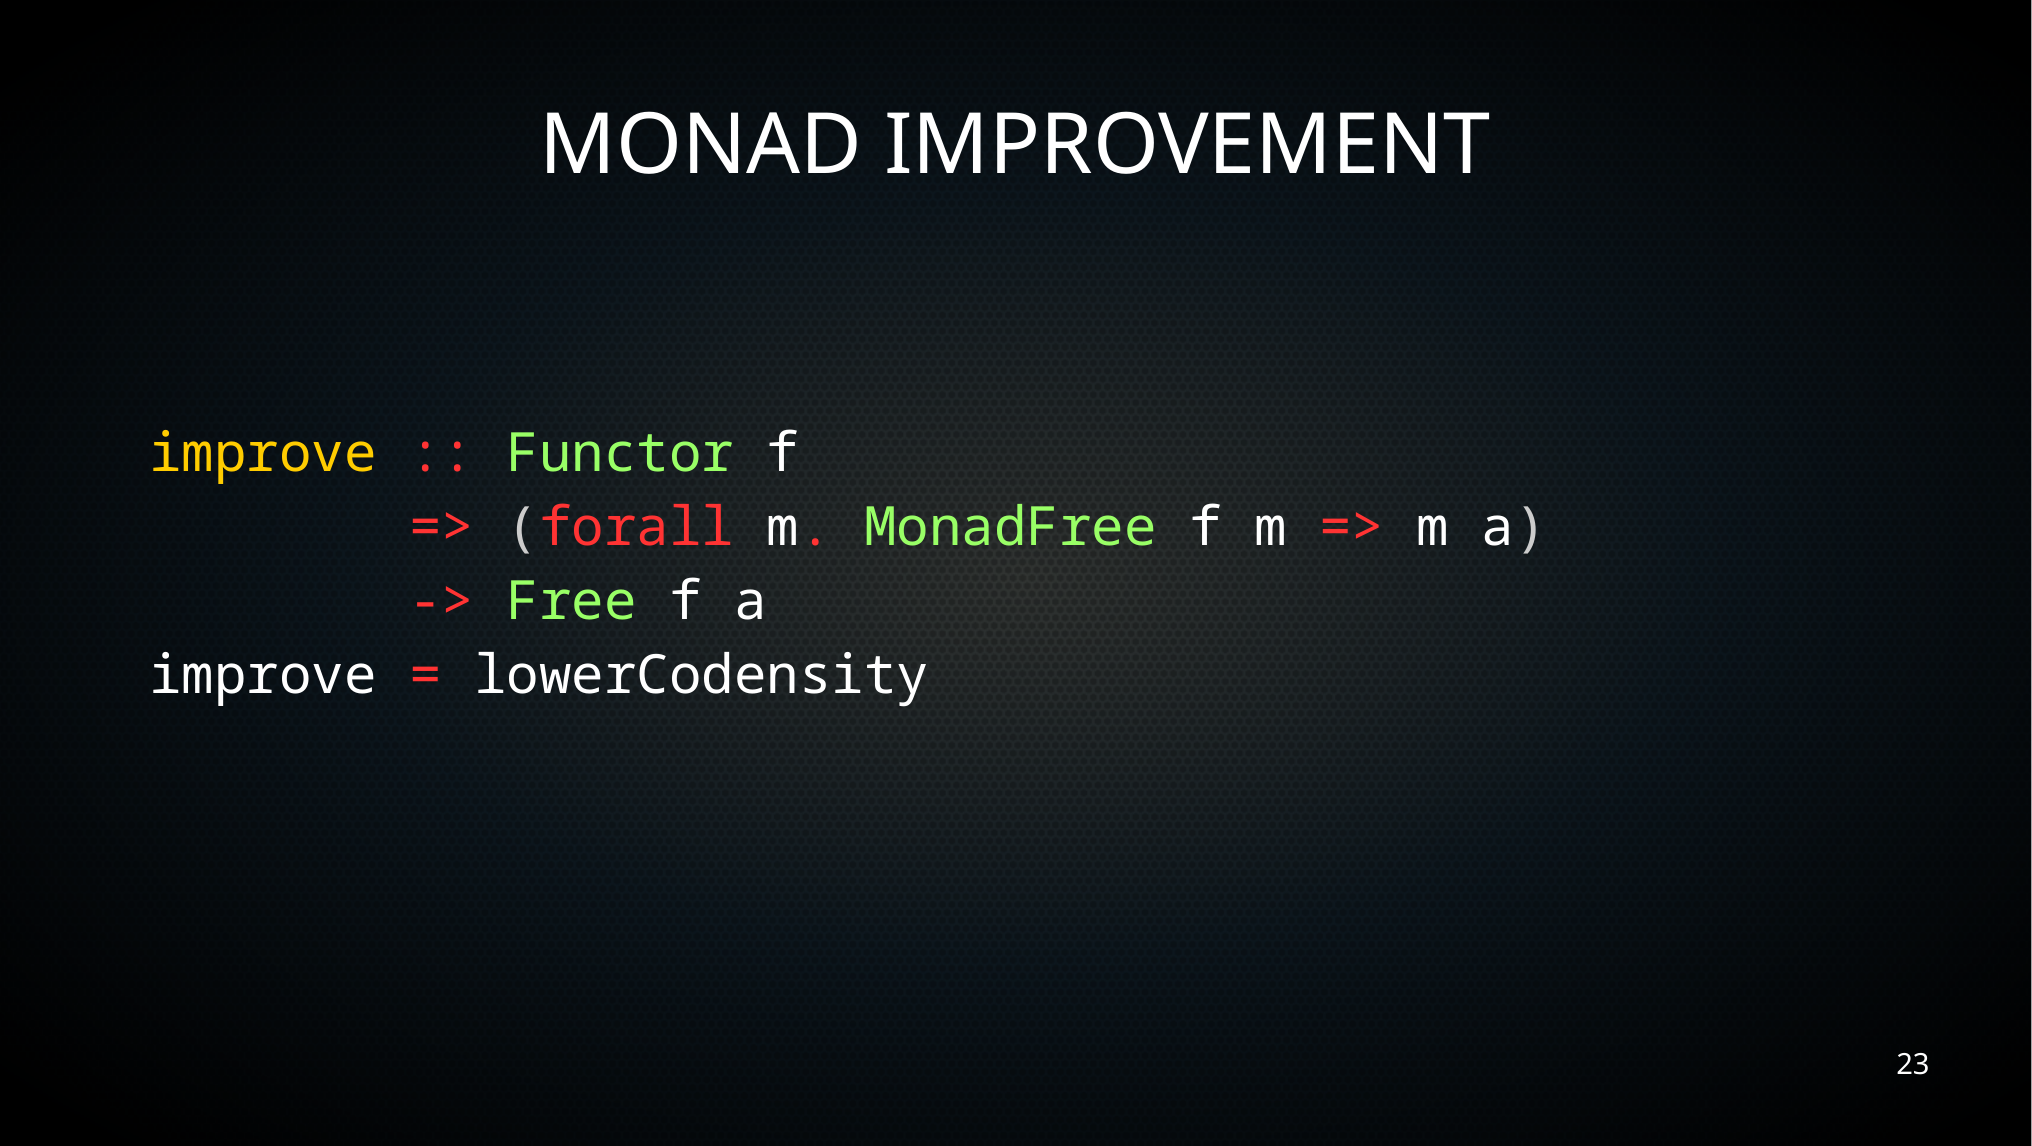

# MONAD IMPROVEMENT
improve :: Functor f
 => (forall m. MonadFree f m => m a)
 -> Free f a
improve = lowerCodensity
23